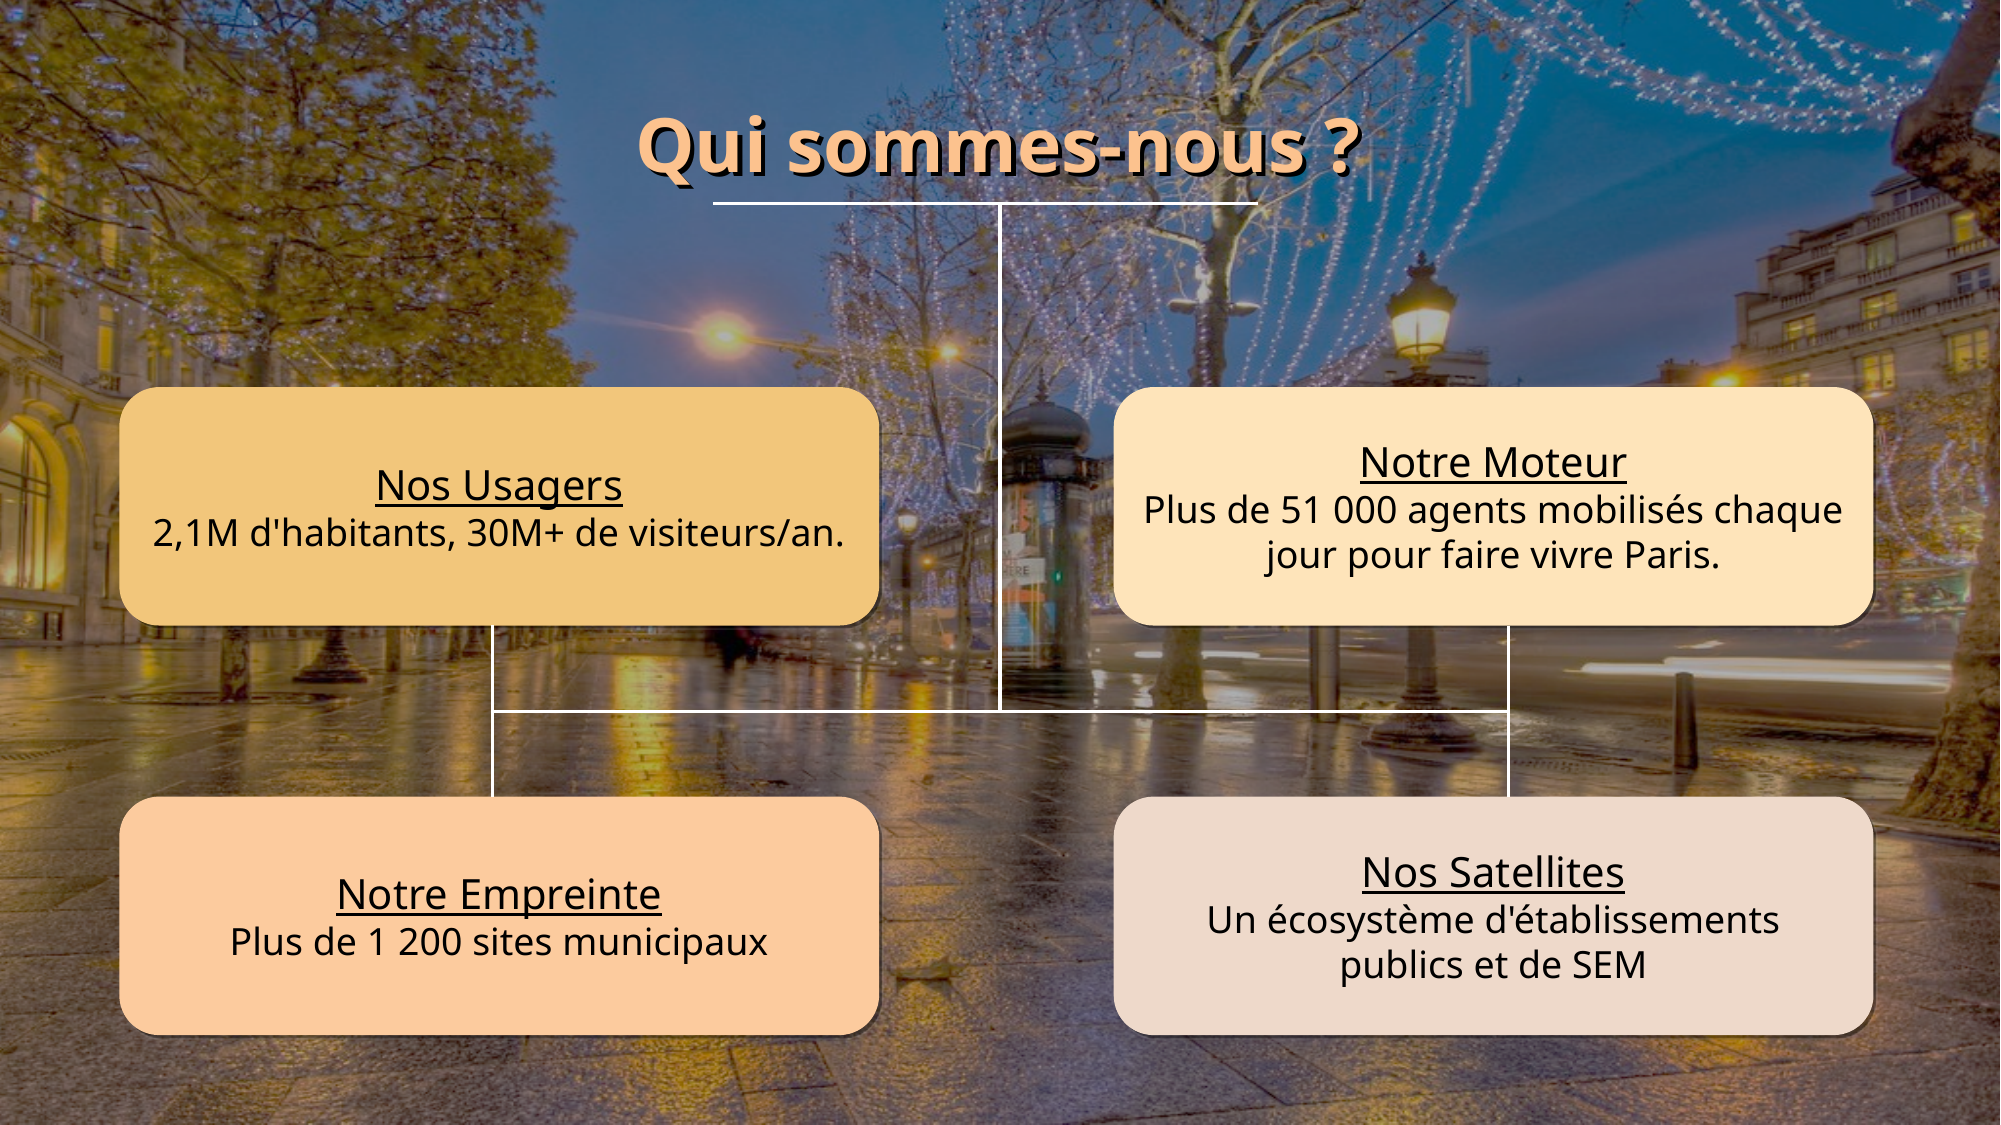

# Qui sommes-nous ?
Nos Usagers
2,1M d'habitants, 30M+ de visiteurs/an.
Notre Moteur
Plus de 51 000 agents mobilisés chaque jour pour faire vivre Paris.
Notre Empreinte
Plus de 1 200 sites municipaux
Nos Satellites
Un écosystème d'établissements publics et de SEM
Cette photo par Auteur inconnu est soumise à la licence CC BY-SA-NC